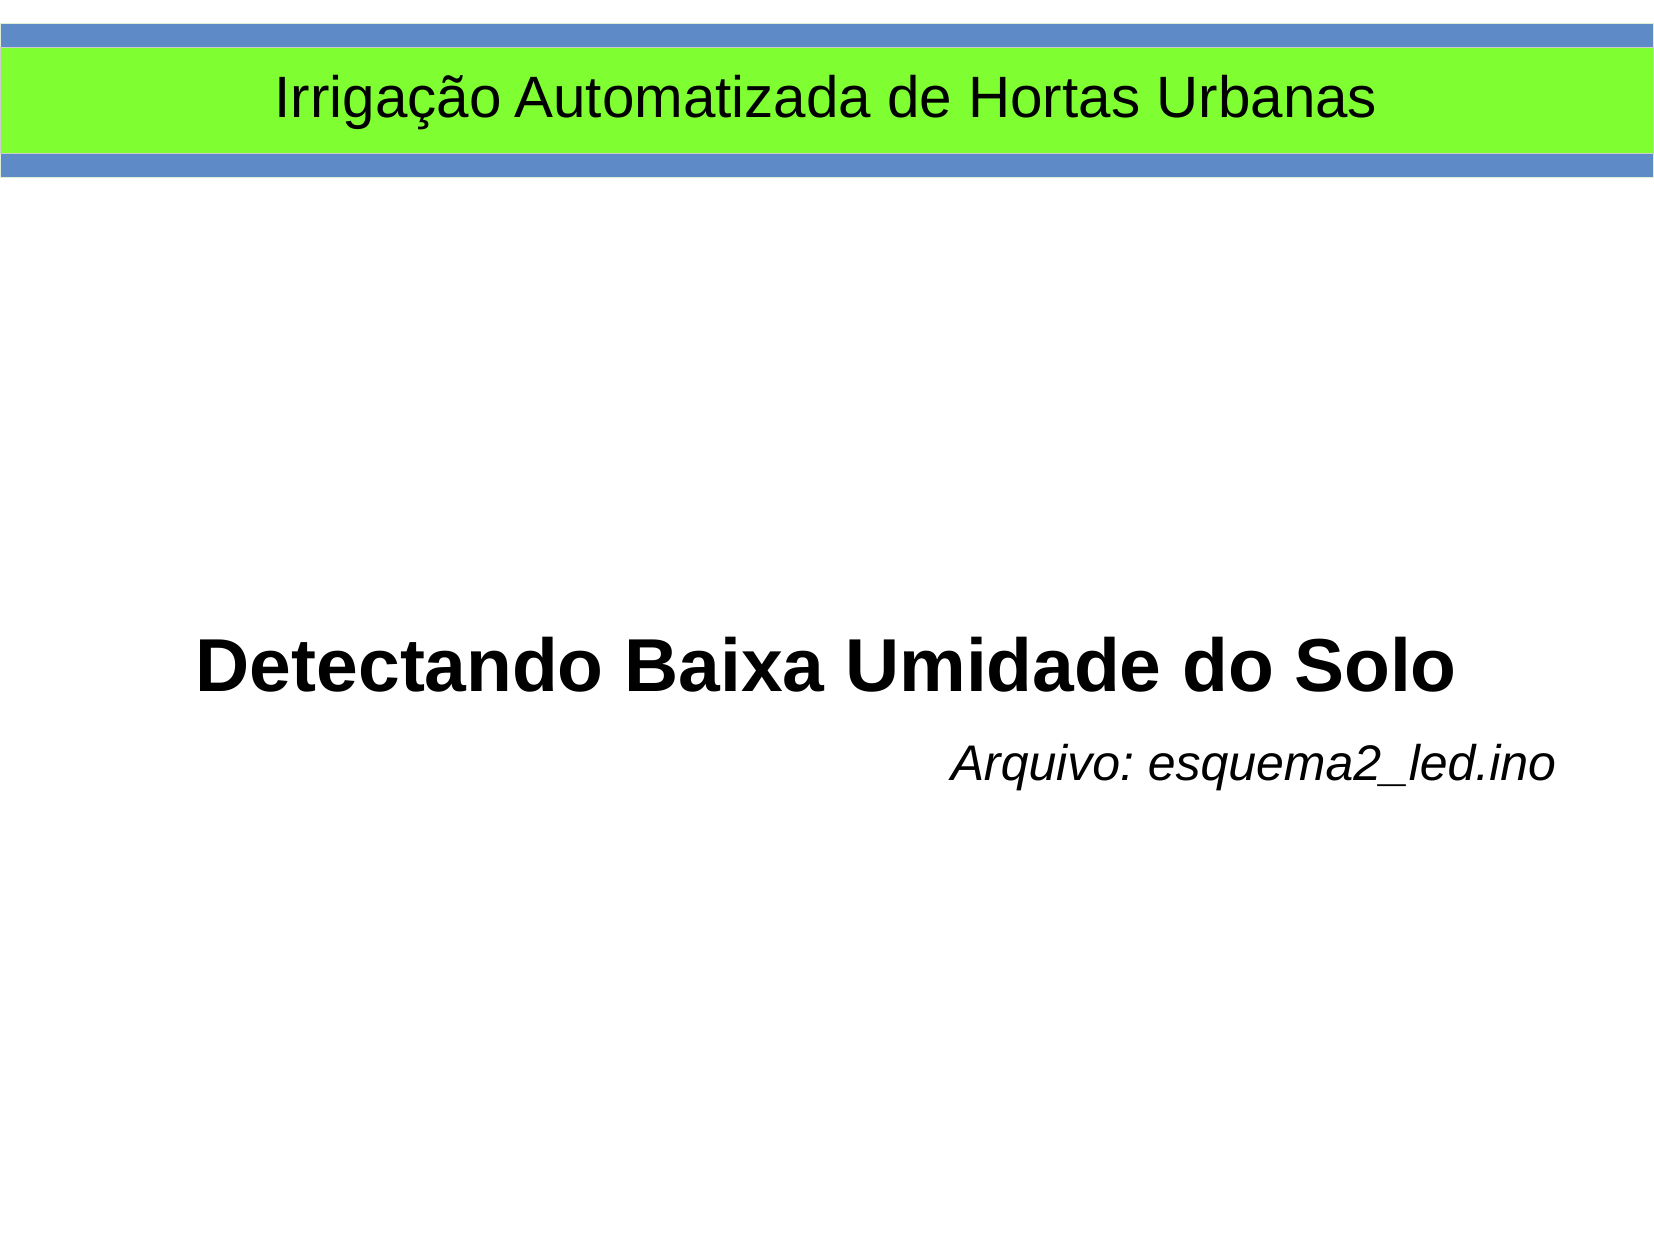

# Irrigação Automatizada de Hortas Urbanas
Detectando Baixa Umidade do Solo
Arquivo: esquema2_led.ino